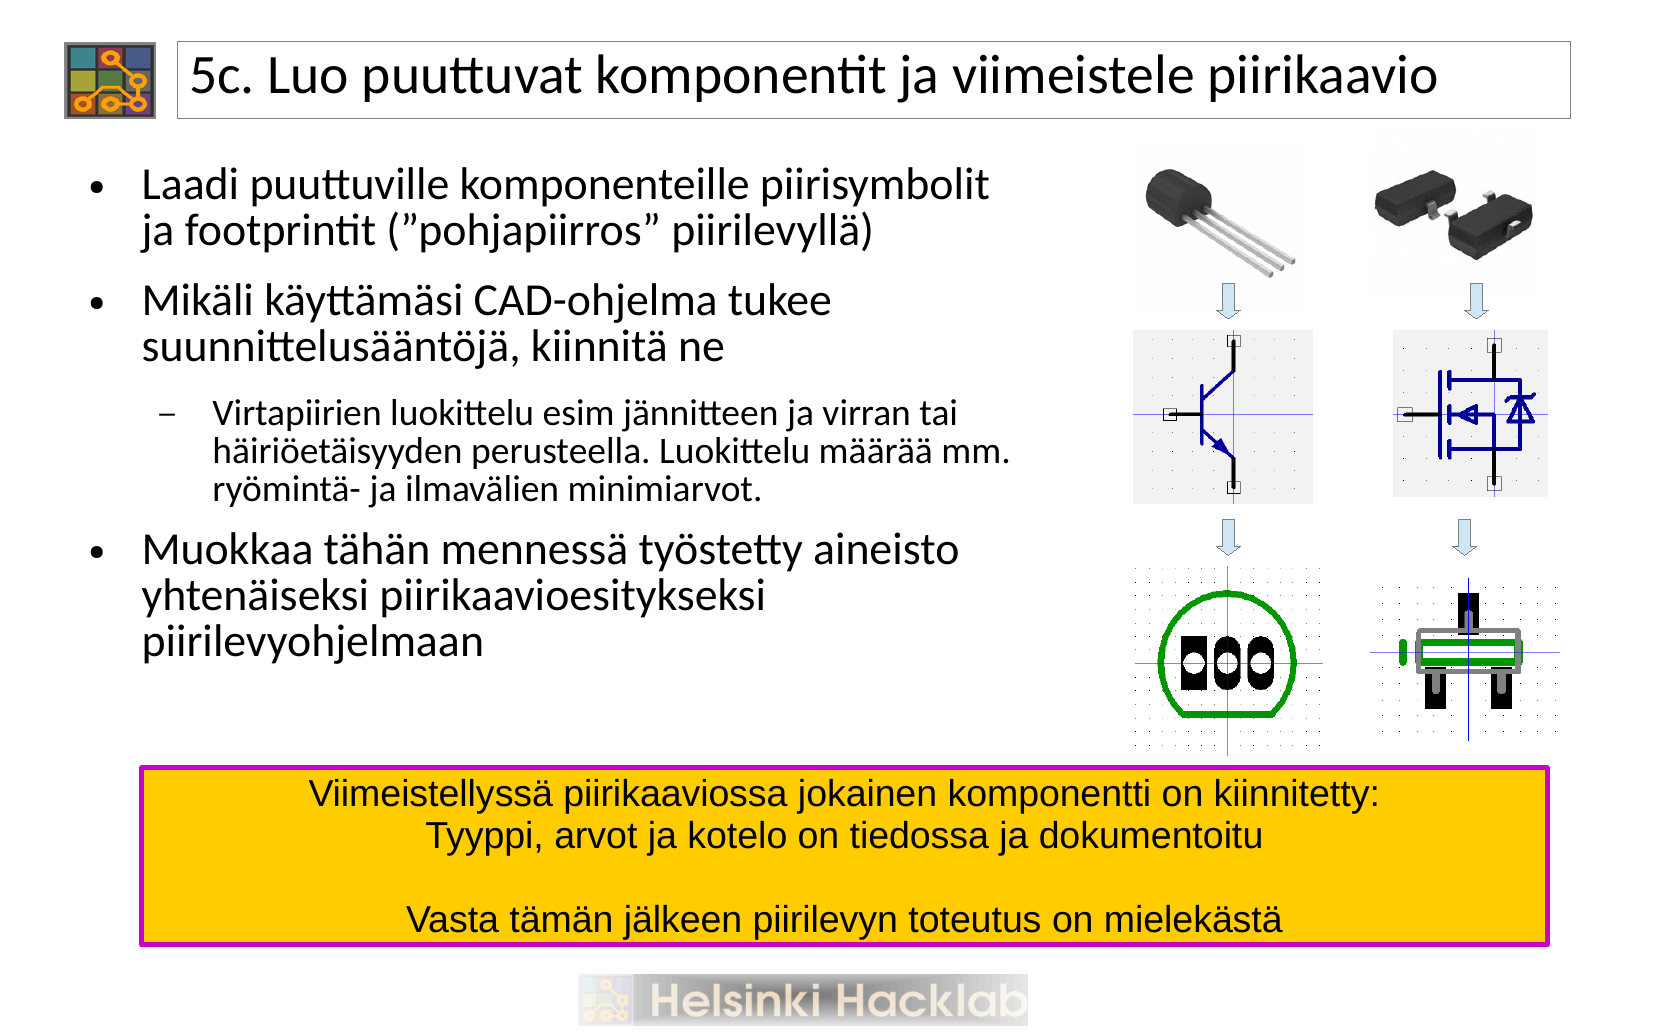

# 5c. Luo puuttuvat komponentit ja viimeistele piirikaavio
Laadi puuttuville komponenteille piirisymbolit ja footprintit (”pohjapiirros” piirilevyllä)
Mikäli käyttämäsi CAD-ohjelma tukee suunnittelusääntöjä, kiinnitä ne
Virtapiirien luokittelu esim jännitteen ja virran tai häiriöetäisyyden perusteella. Luokittelu määrää mm. ryömintä- ja ilmavälien minimiarvot.
Muokkaa tähän mennessä työstetty aineisto yhtenäiseksi piirikaavioesitykseksi piirilevyohjelmaan
Viimeistellyssä piirikaaviossa jokainen komponentti on kiinnitetty:
Tyyppi, arvot ja kotelo on tiedossa ja dokumentoitu
Vasta tämän jälkeen piirilevyn toteutus on mielekästä